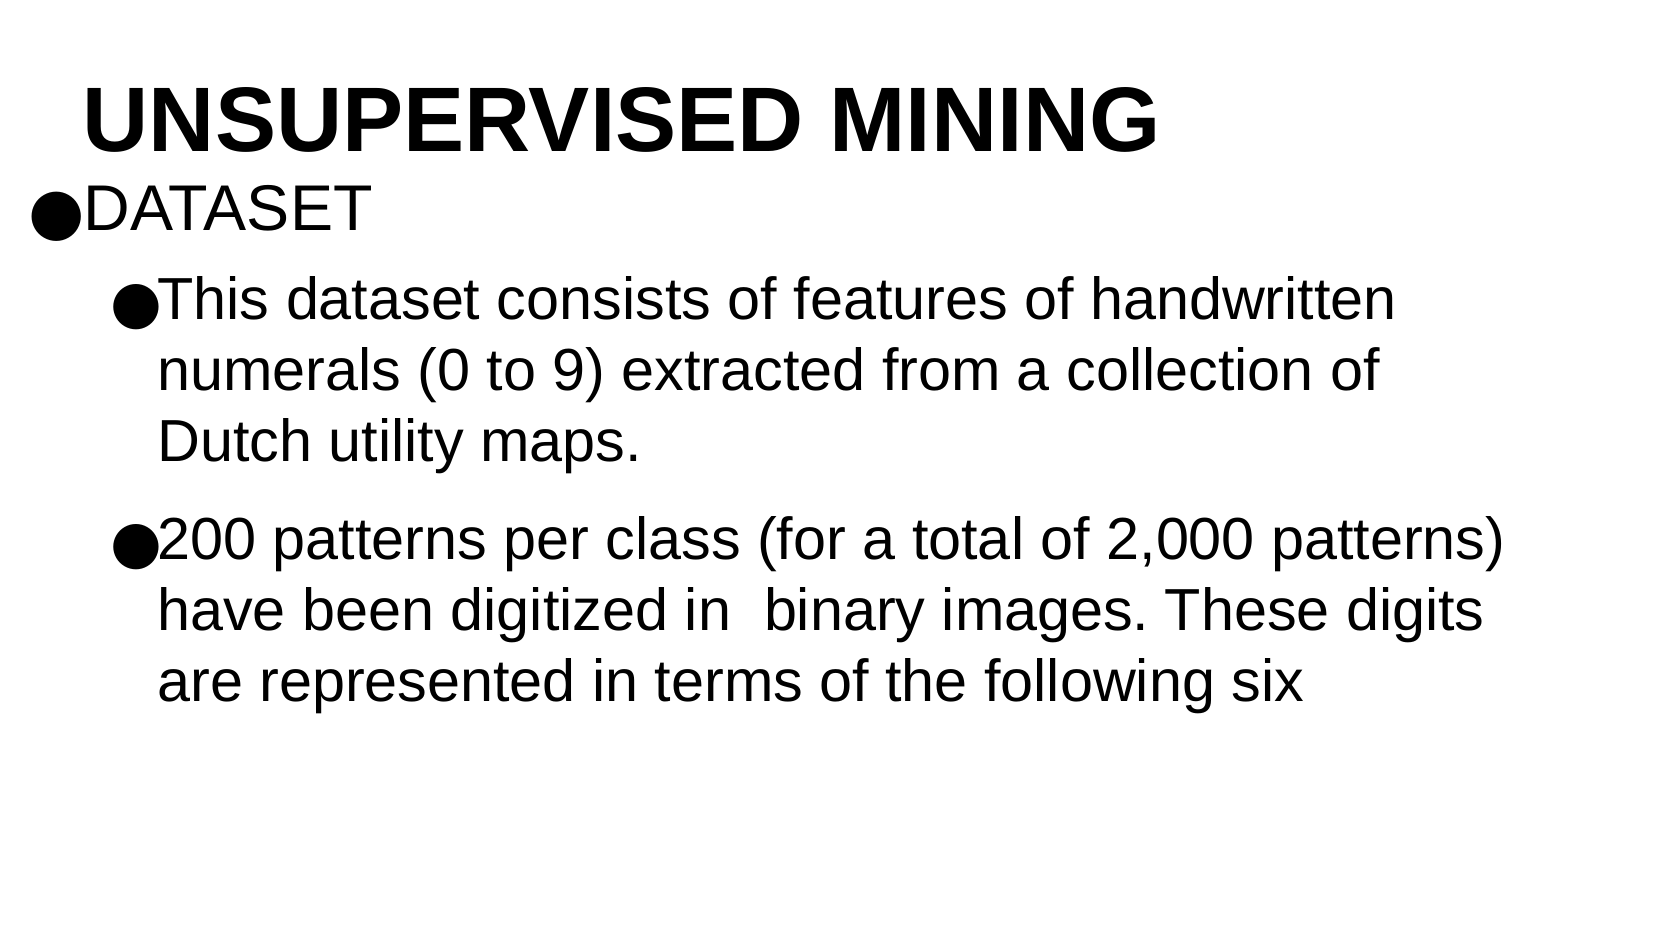

UNSUPERVISED MINING
DATASET
This dataset consists of features of handwritten numerals (0 to 9) extracted from a collection of Dutch utility maps.
200 patterns per class (for a total of 2,000 patterns) have been digitized in binary images. These digits are represented in terms of the following six